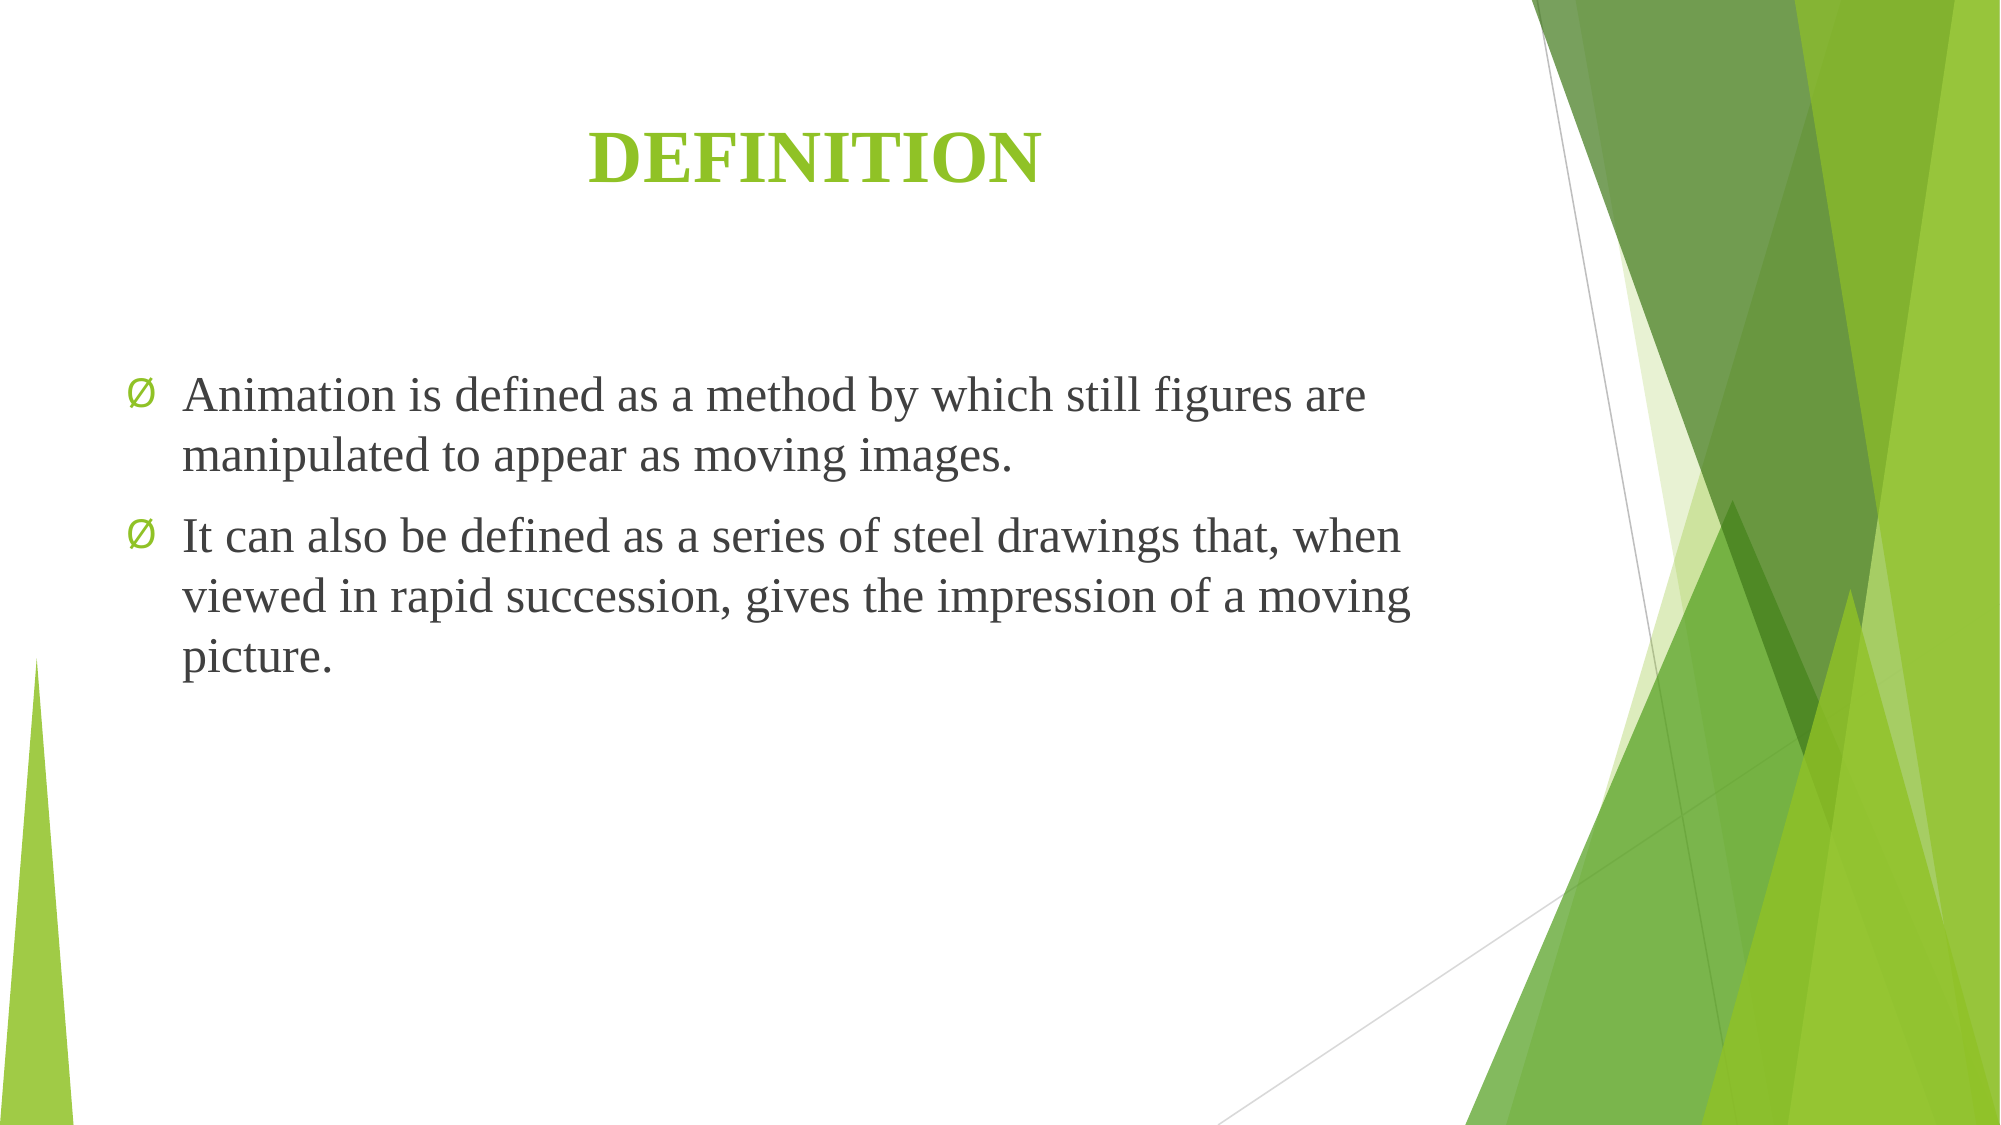

# DEFINITION
Animation is defined as a method by which still figures are manipulated to appear as moving images.
It can also be defined as a series of steel drawings that, when viewed in rapid succession, gives the impression of a moving picture.